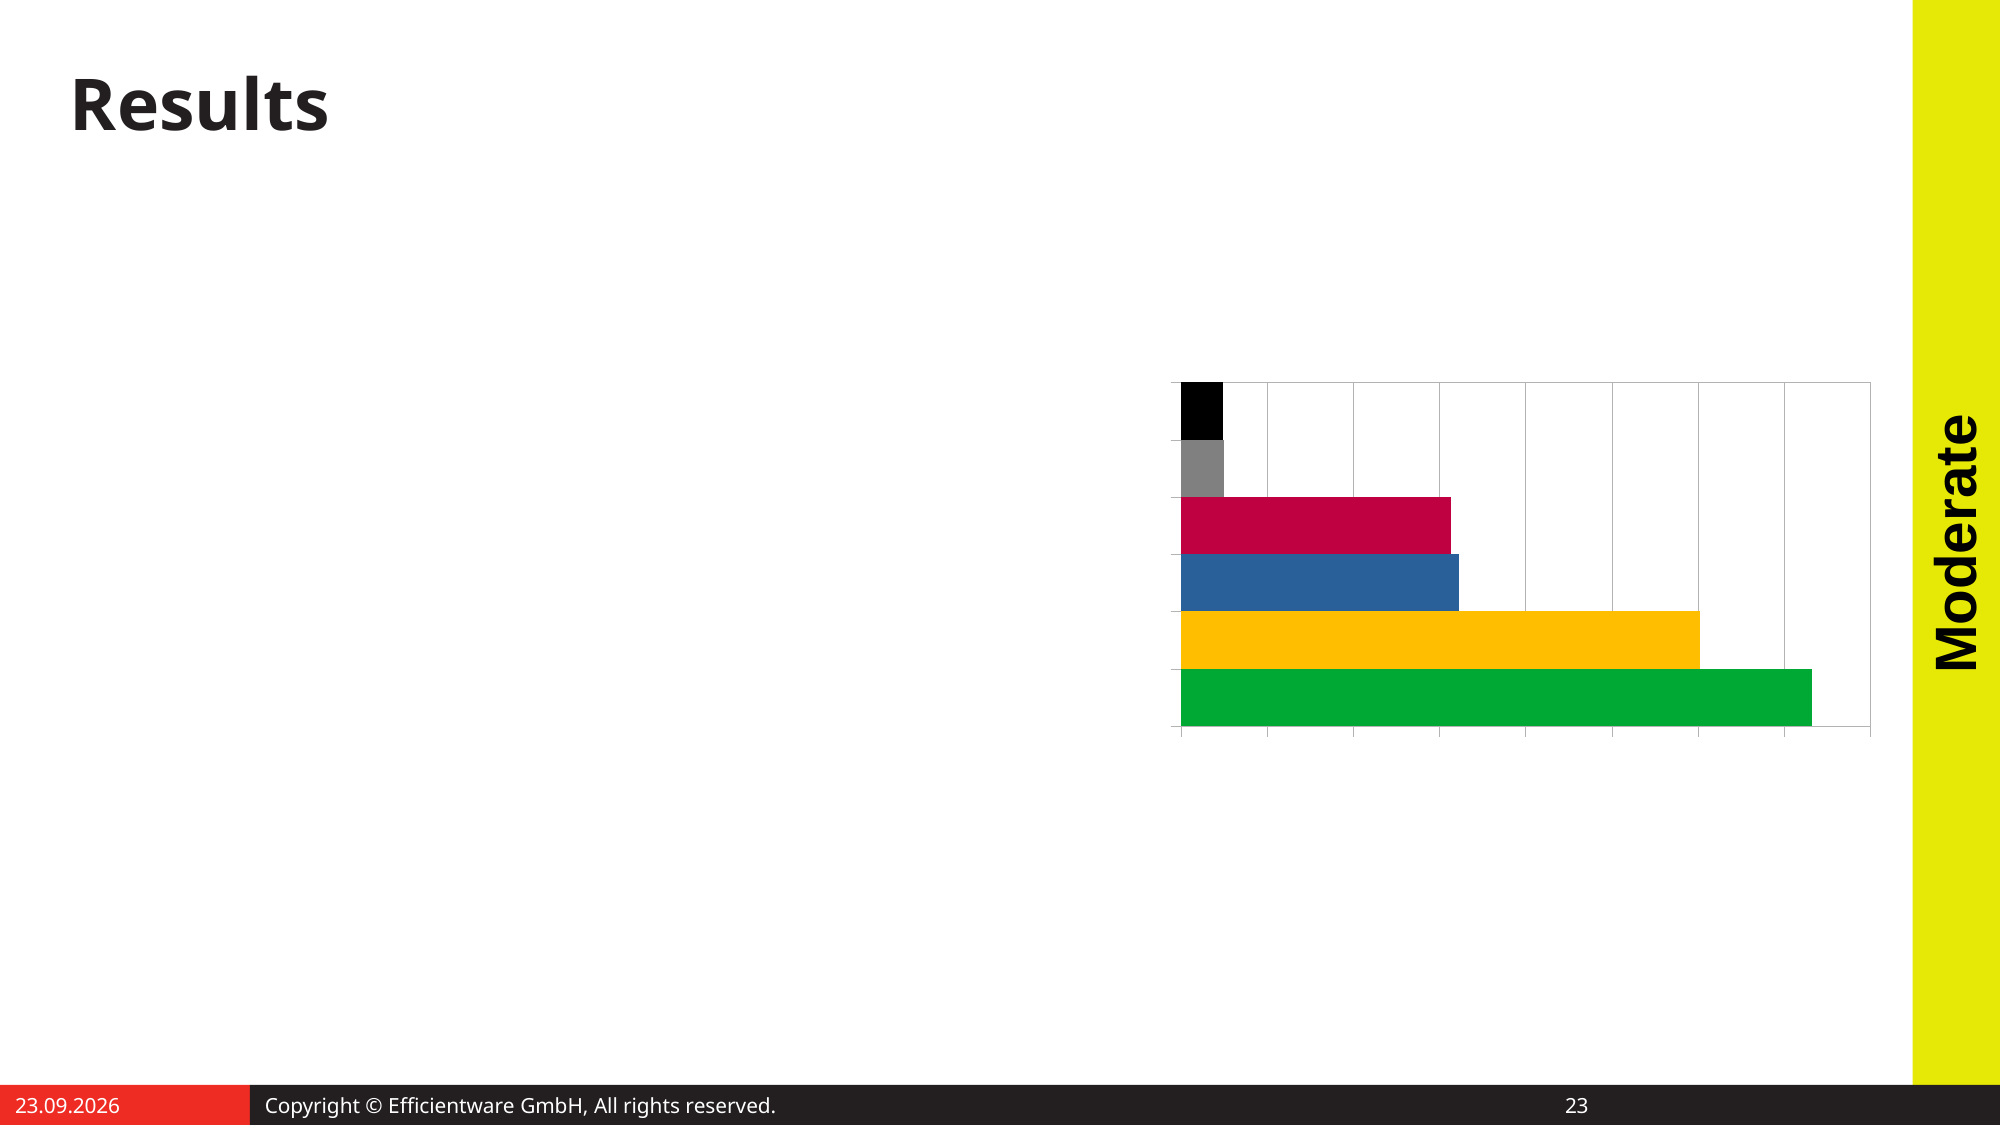

# Results
Moderate
Copyright © Efficientware GmbH, All rights reserved.